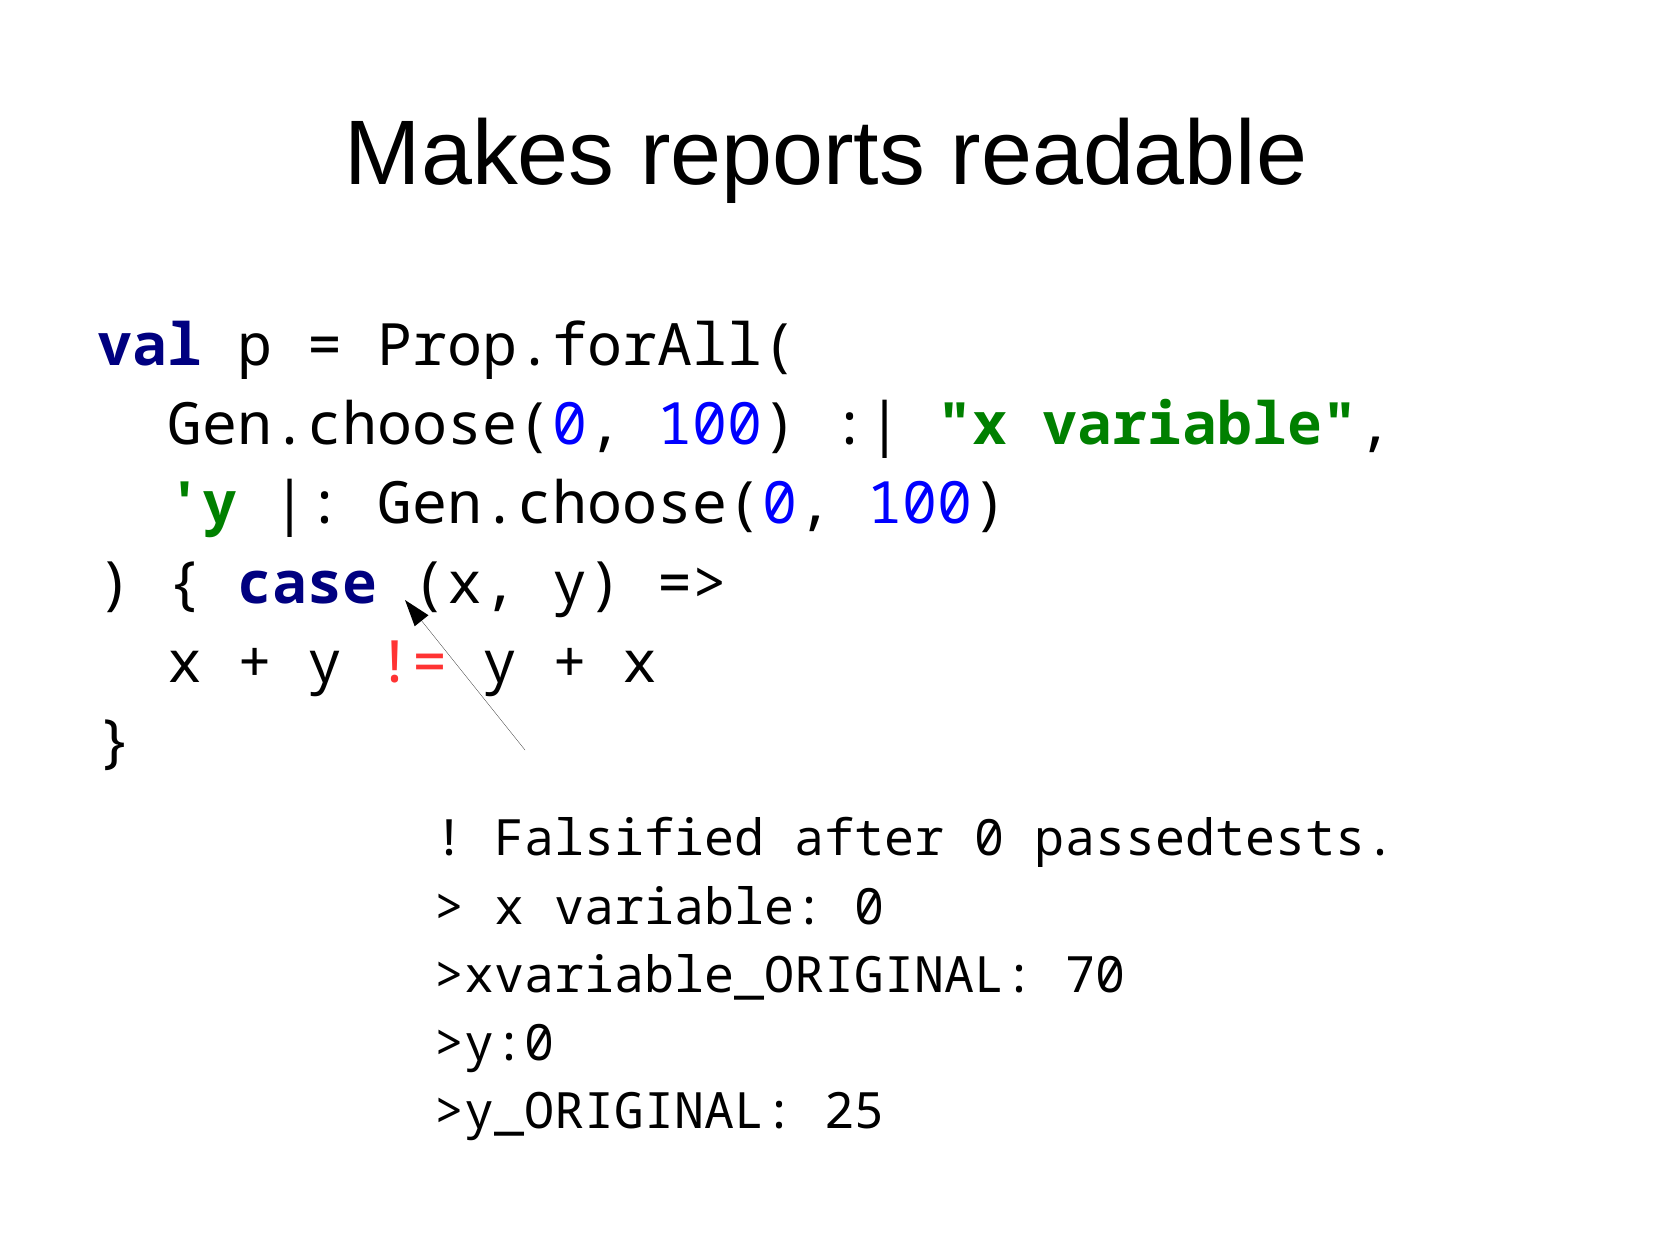

# Makes reports readable
val p = Prop.forAll(
 Gen.choose(0, 100) :| "x variable",
 'y |: Gen.choose(0, 100)
) { case (x, y) =>
 x + y != y + x
}
! Falsified after 0 passedtests.
> x variable: 0
>xvariable_ORIGINAL: 70
>y:0
>y_ORIGINAL: 25